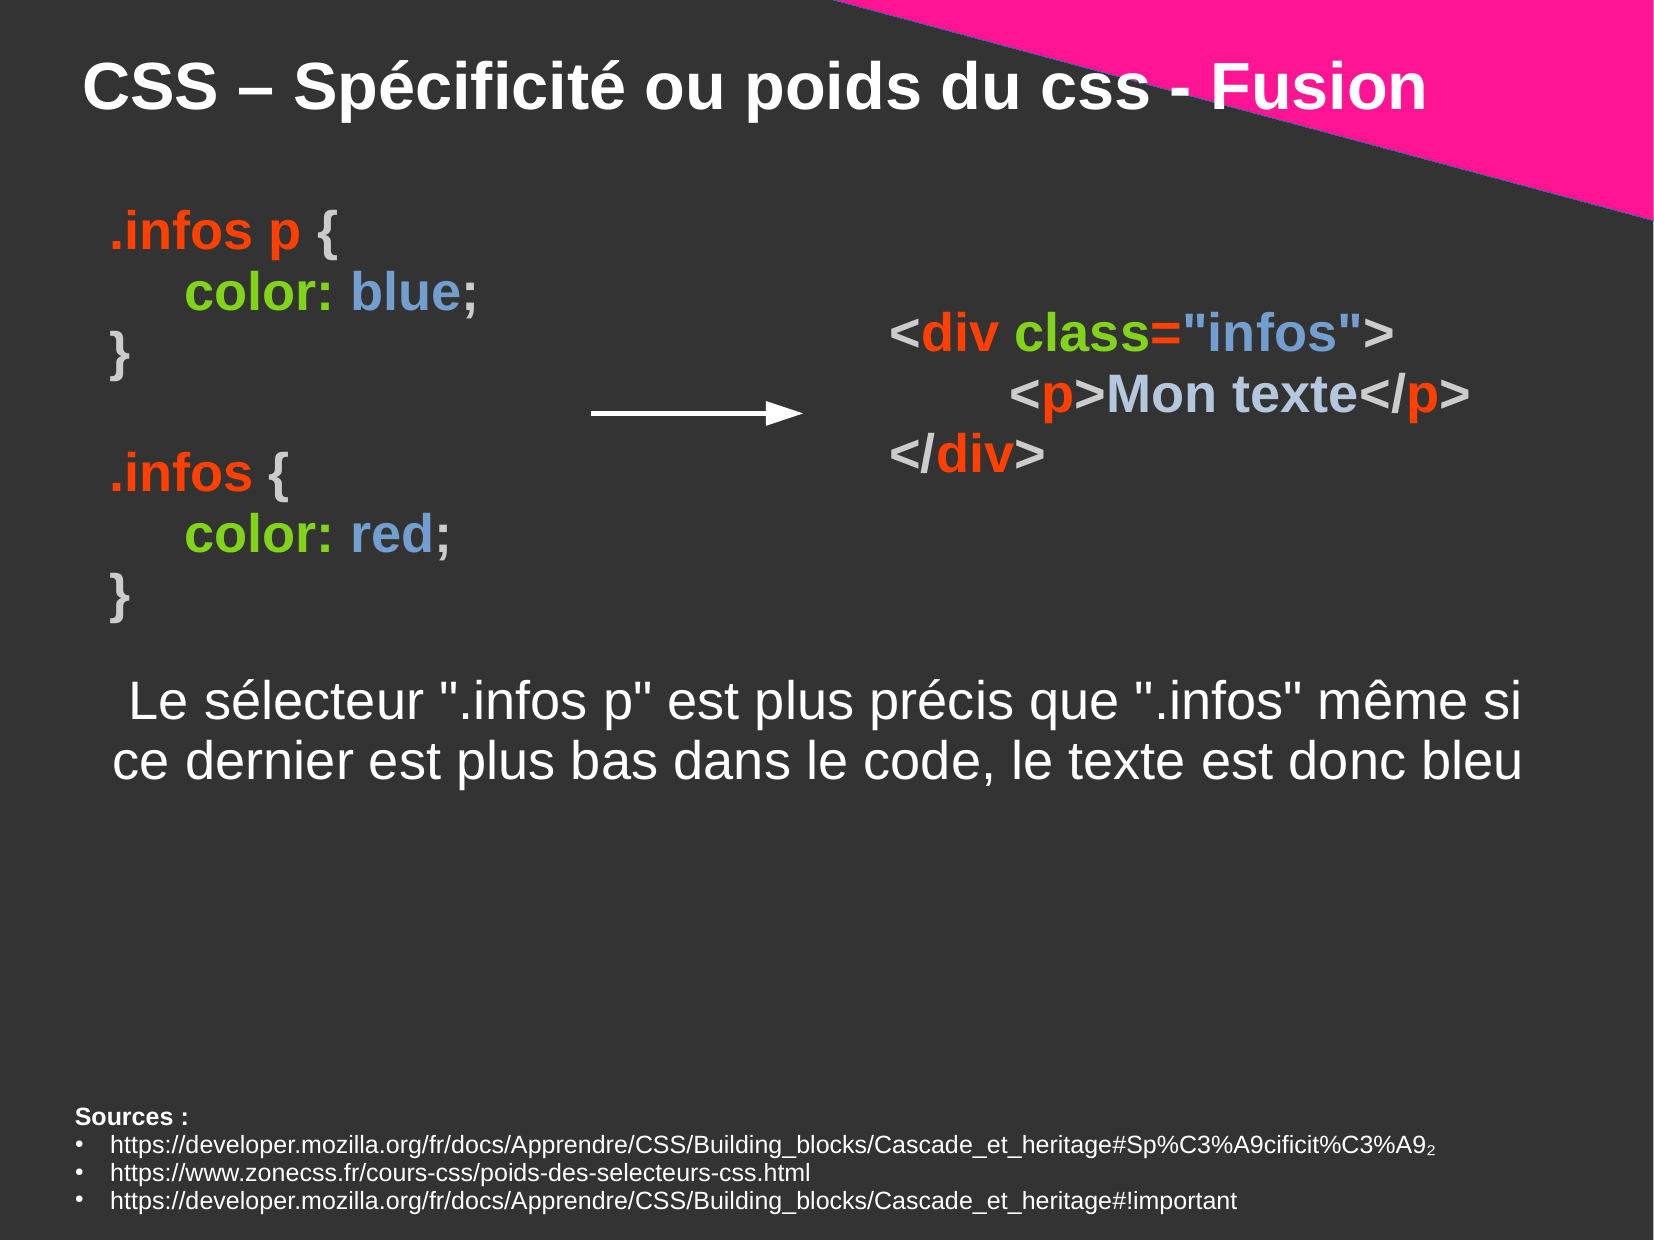

# CSS – Spécificité ou poids du css - Fusion
.infos p {
	color: blue;
}
.infos {
	color: red;
}
<div class="infos">
 <p>Mon texte</p>
</div>
Le sélecteur ".infos p" est plus précis que ".infos" même si ce dernier est plus bas dans le code, le texte est donc bleu
Sources :
https://developer.mozilla.org/fr/docs/Apprendre/CSS/Building_blocks/Cascade_et_heritage#Sp%C3%A9cificit%C3%A9₂
https://www.zonecss.fr/cours-css/poids-des-selecteurs-css.html
https://developer.mozilla.org/fr/docs/Apprendre/CSS/Building_blocks/Cascade_et_heritage#!important